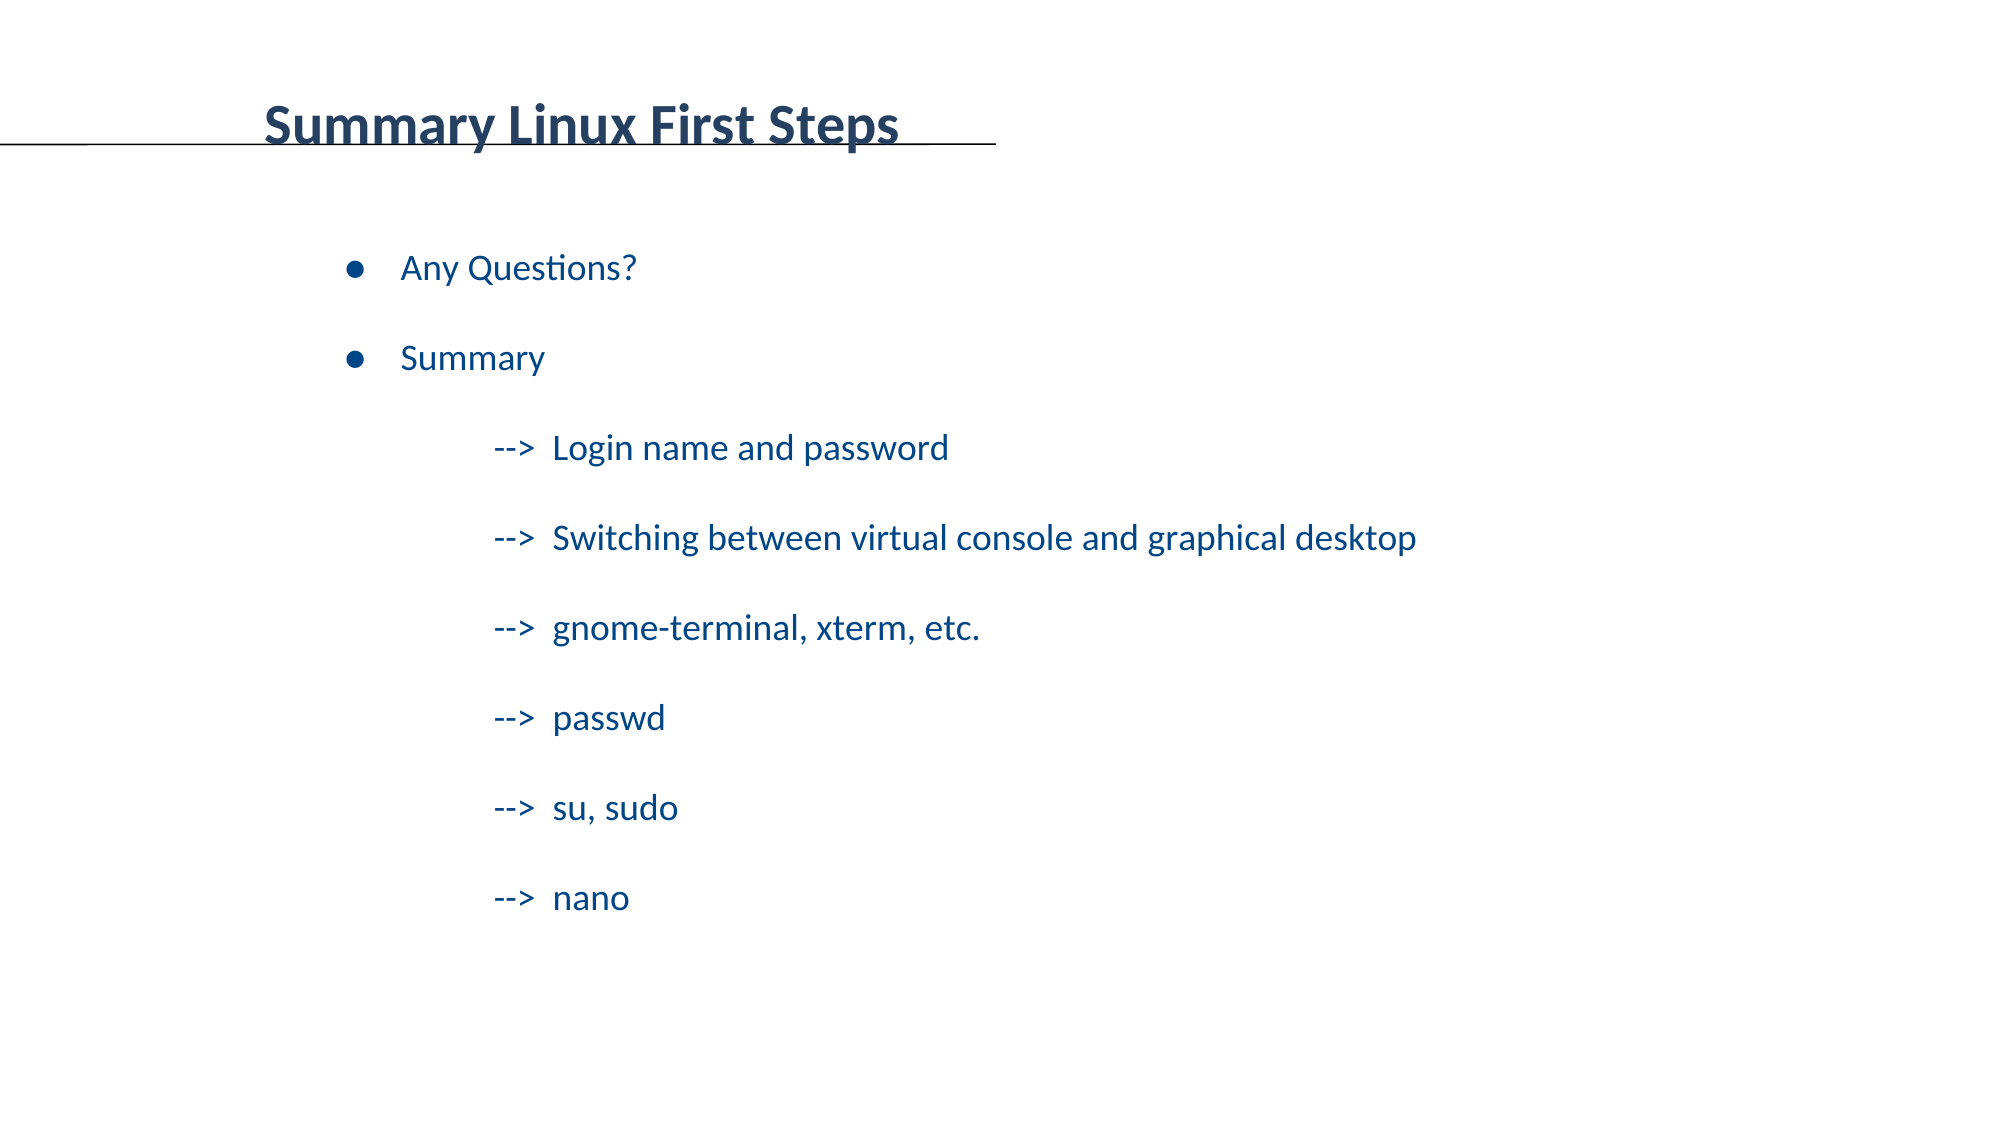

Summary Linux First Steps
● Any Questions?
● Summary
	--> Login name and password
	--> Switching between virtual console and graphical desktop
	--> gnome-terminal, xterm, etc.
	--> passwd
	--> su, sudo
	--> nano